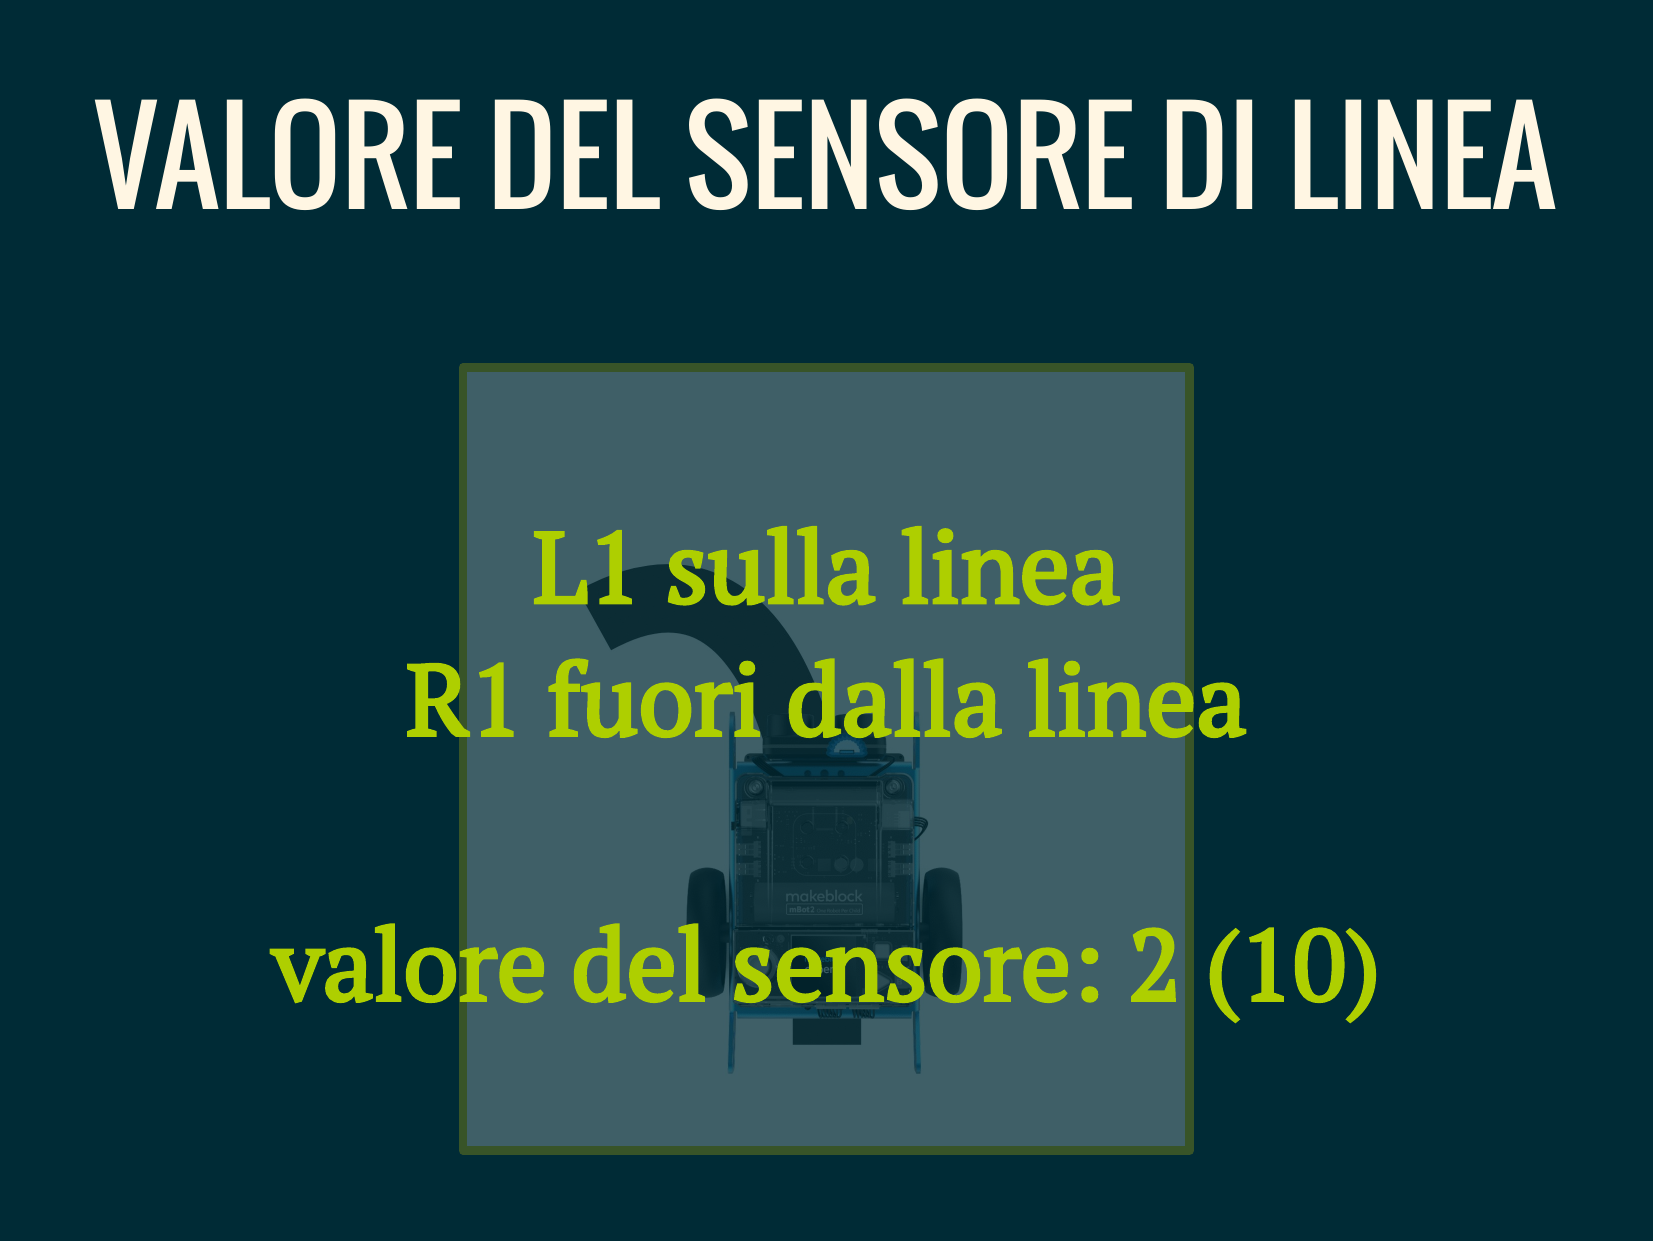

# Valore del sensore di linea
L1 sulla linea
R1 fuori dalla linea
valore del sensore: 2 (10)